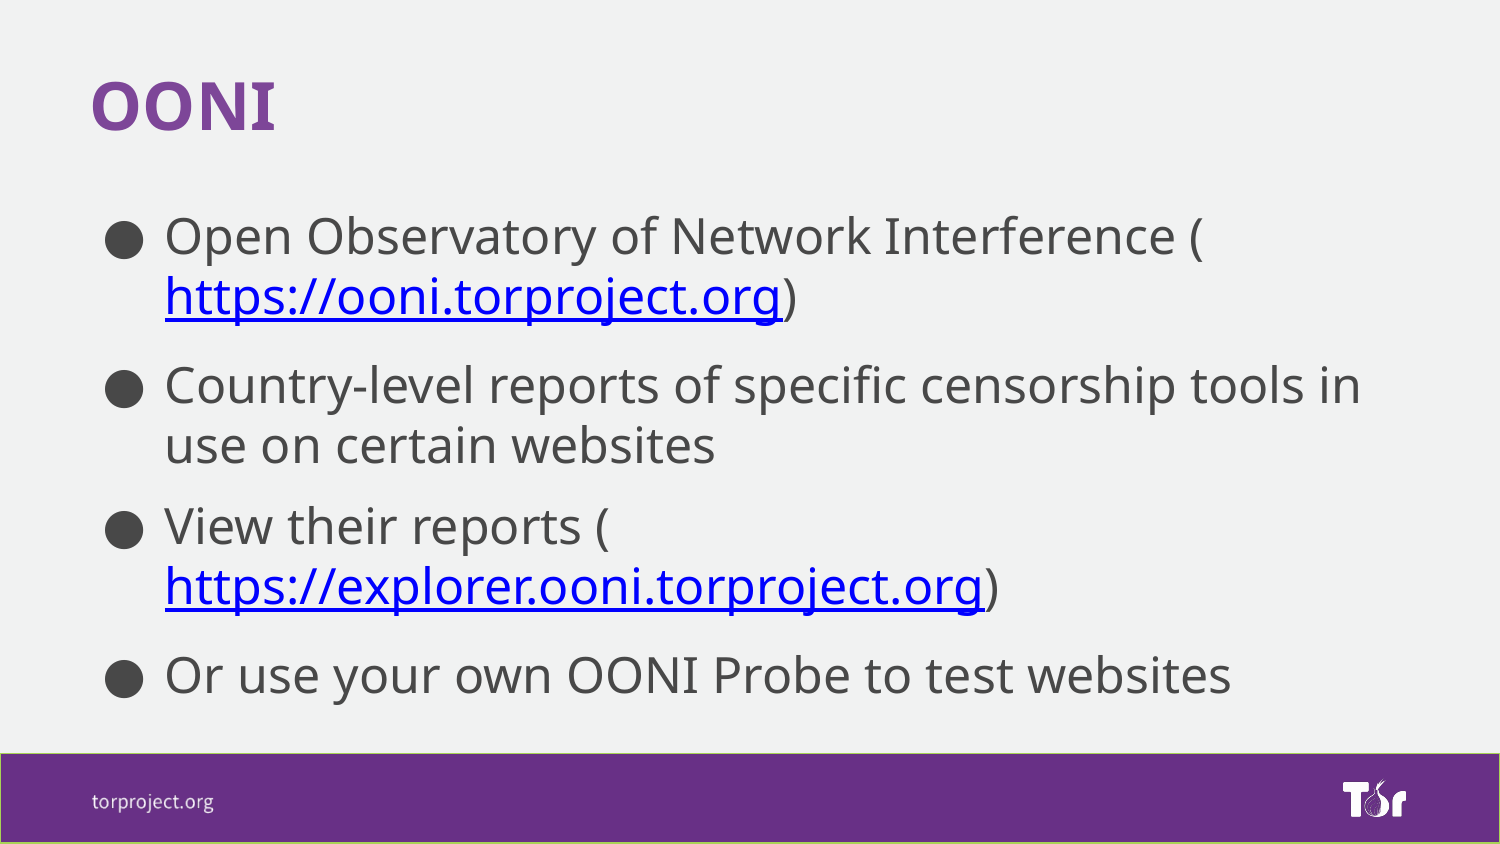

OONI
Open Observatory of Network Interference (https://ooni.torproject.org)
Country-level reports of specific censorship tools in use on certain websites
View their reports (https://explorer.ooni.torproject.org)
Or use your own OONI Probe to test websites